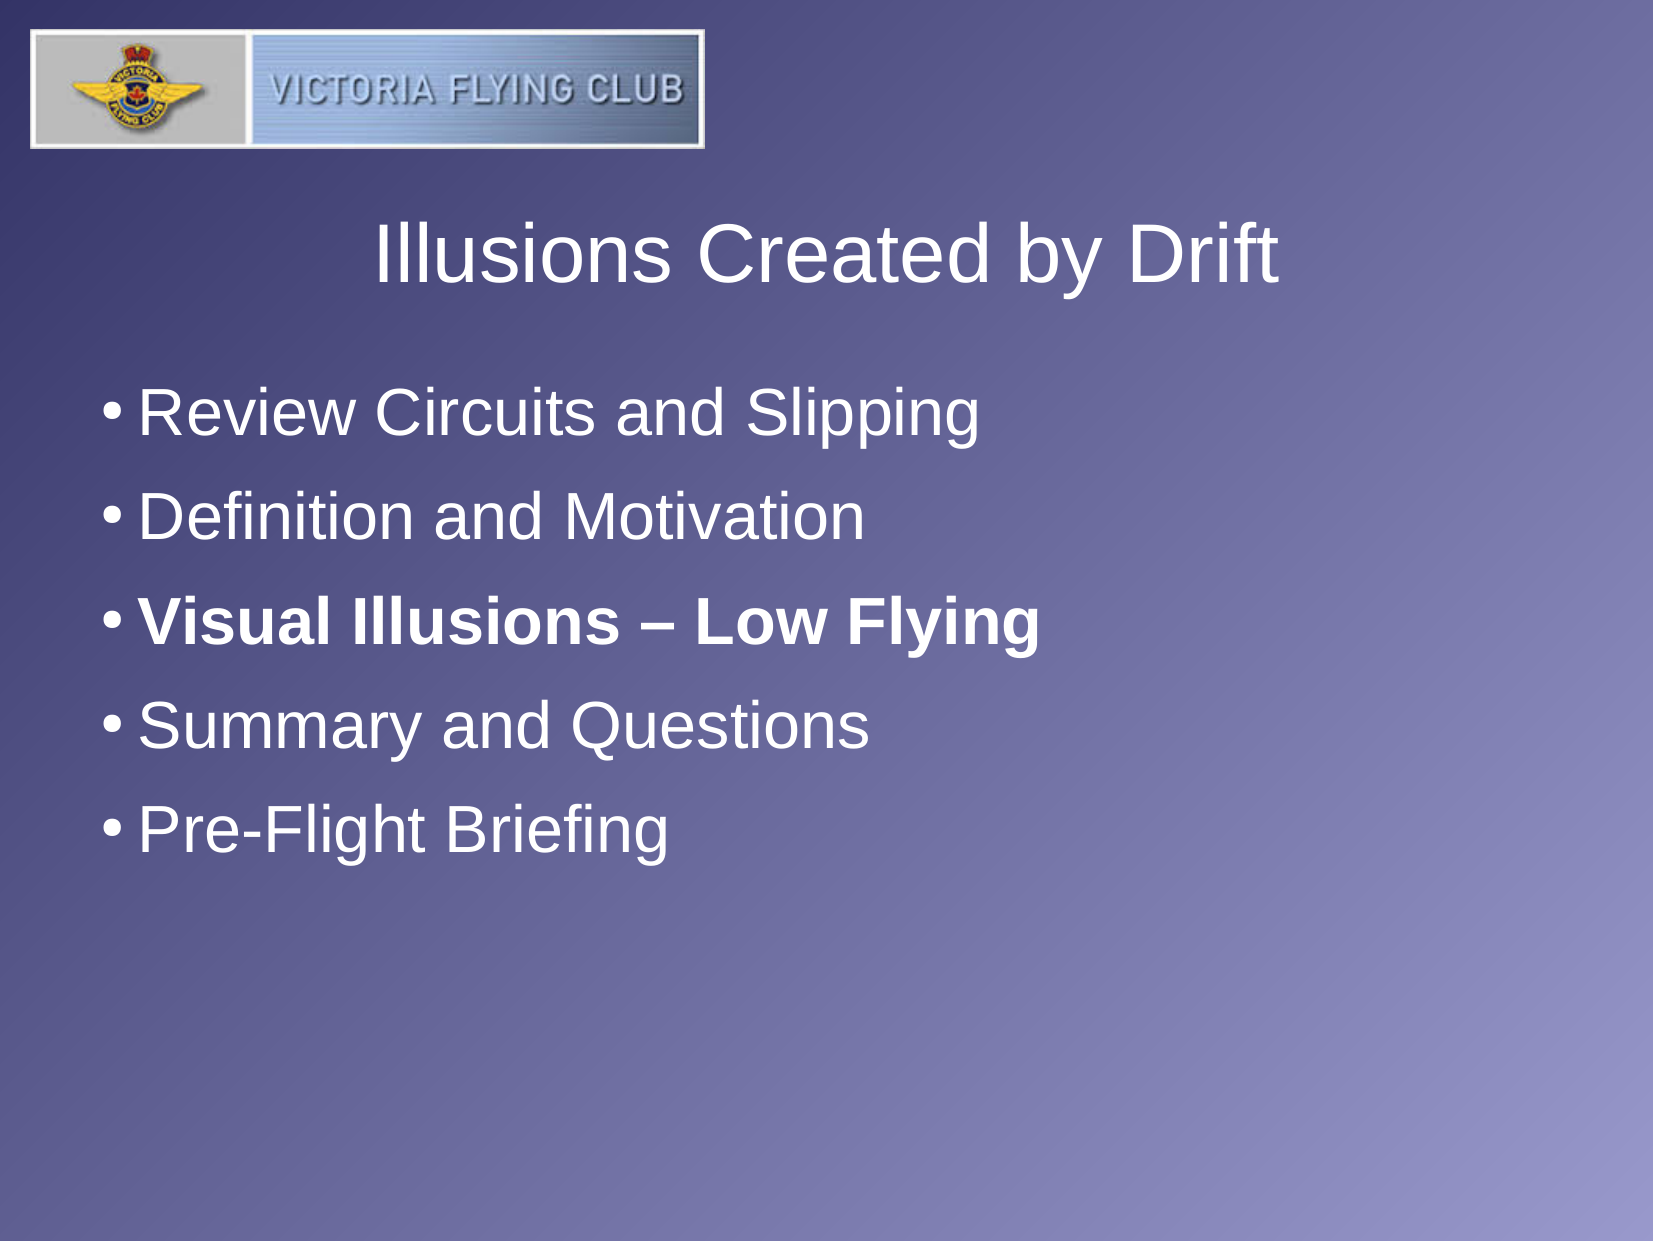

# Illusions Created by Drift
Review Circuits and Slipping
Definition and Motivation
Visual Illusions – Low Flying
Summary and Questions
Pre-Flight Briefing